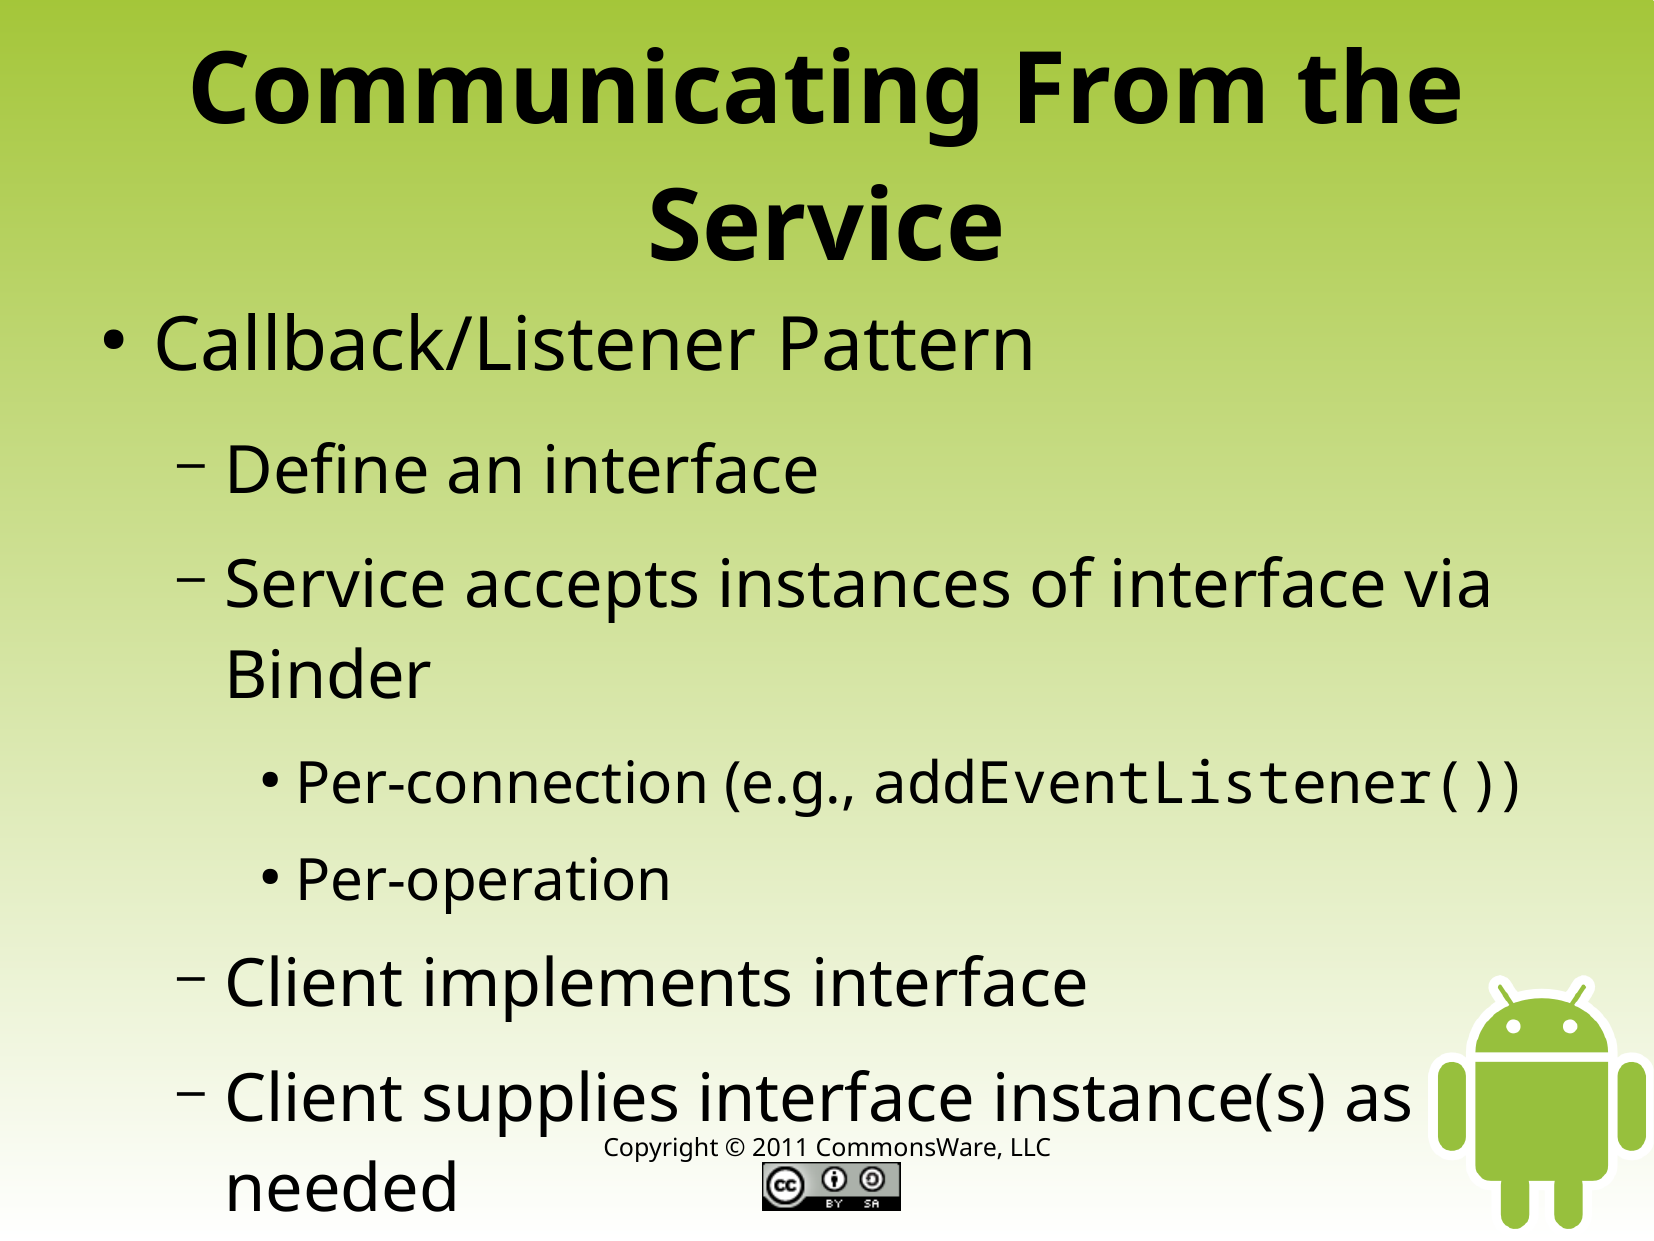

# Communicating From the Service
Callback/Listener Pattern
Define an interface
Service accepts instances of interface via Binder
Per-connection (e.g., addEventListener())
Per-operation
Client implements interface
Client supplies interface instance(s) as needed
Client uses results